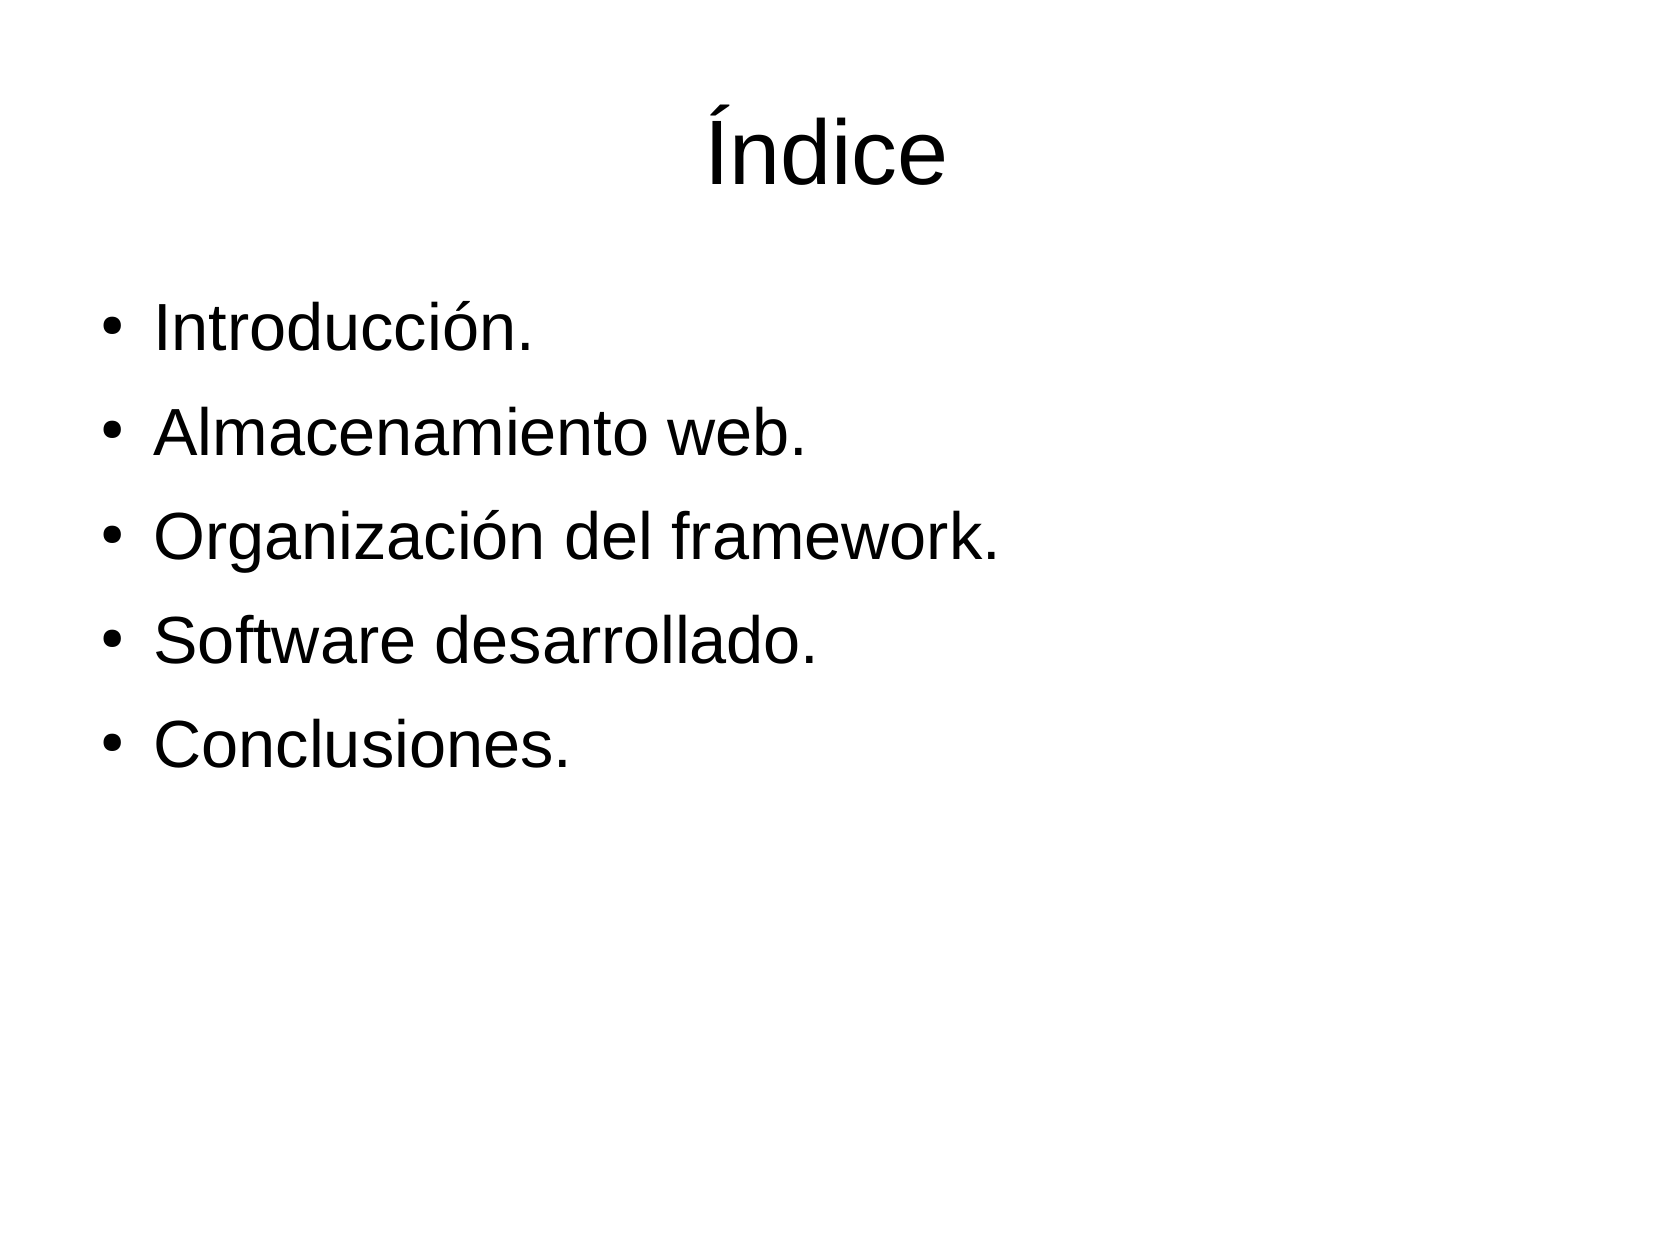

# Índice
Introducción.
Almacenamiento web.
Organización del framework.
Software desarrollado.
Conclusiones.